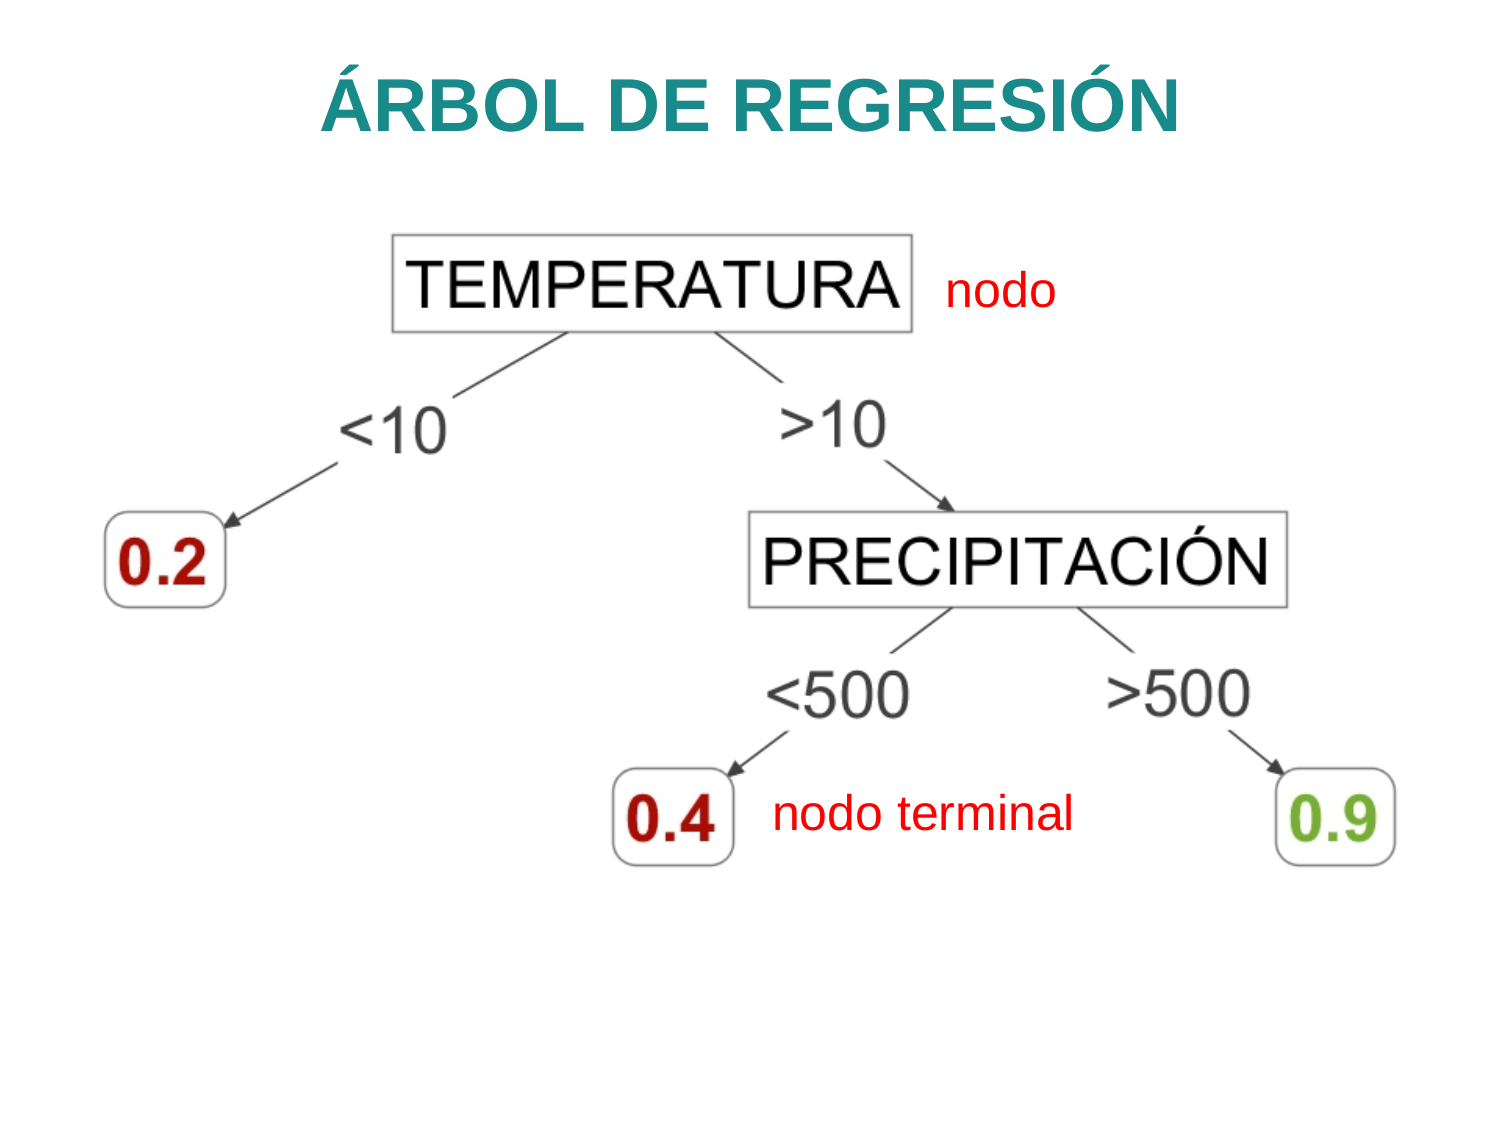

# ÁRBOL DE REGRESIÓN
nodo
nodo terminal